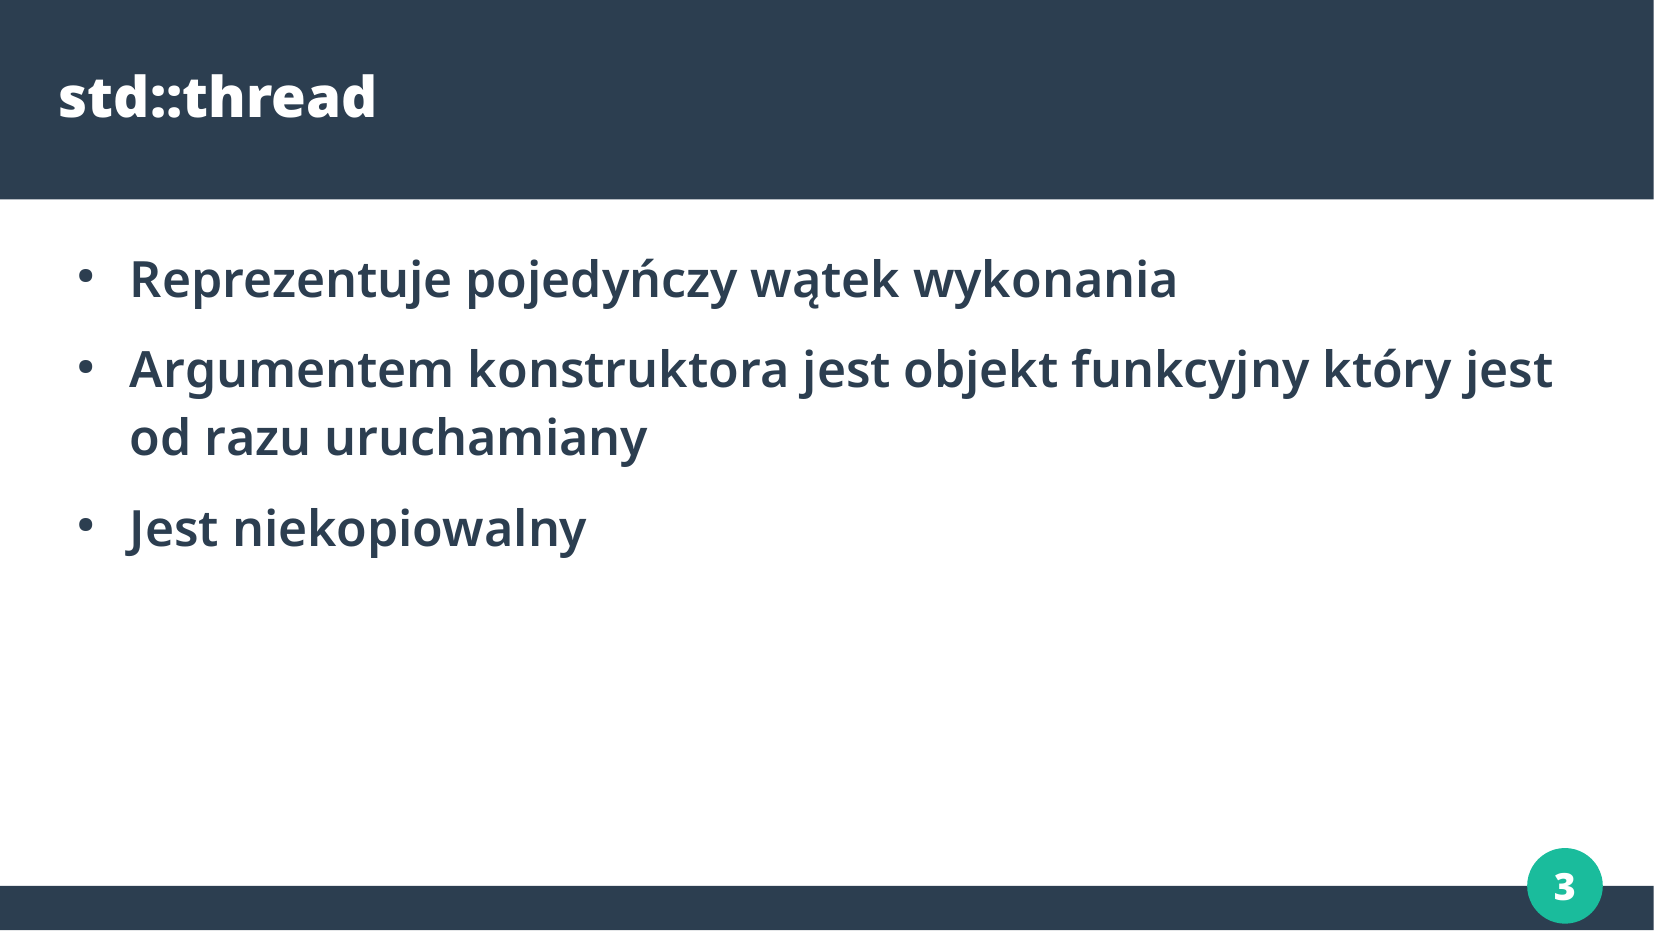

# std::thread
Reprezentuje pojedyńczy wątek wykonania
Argumentem konstruktora jest objekt funkcyjny który jest od razu uruchamiany
Jest niekopiowalny